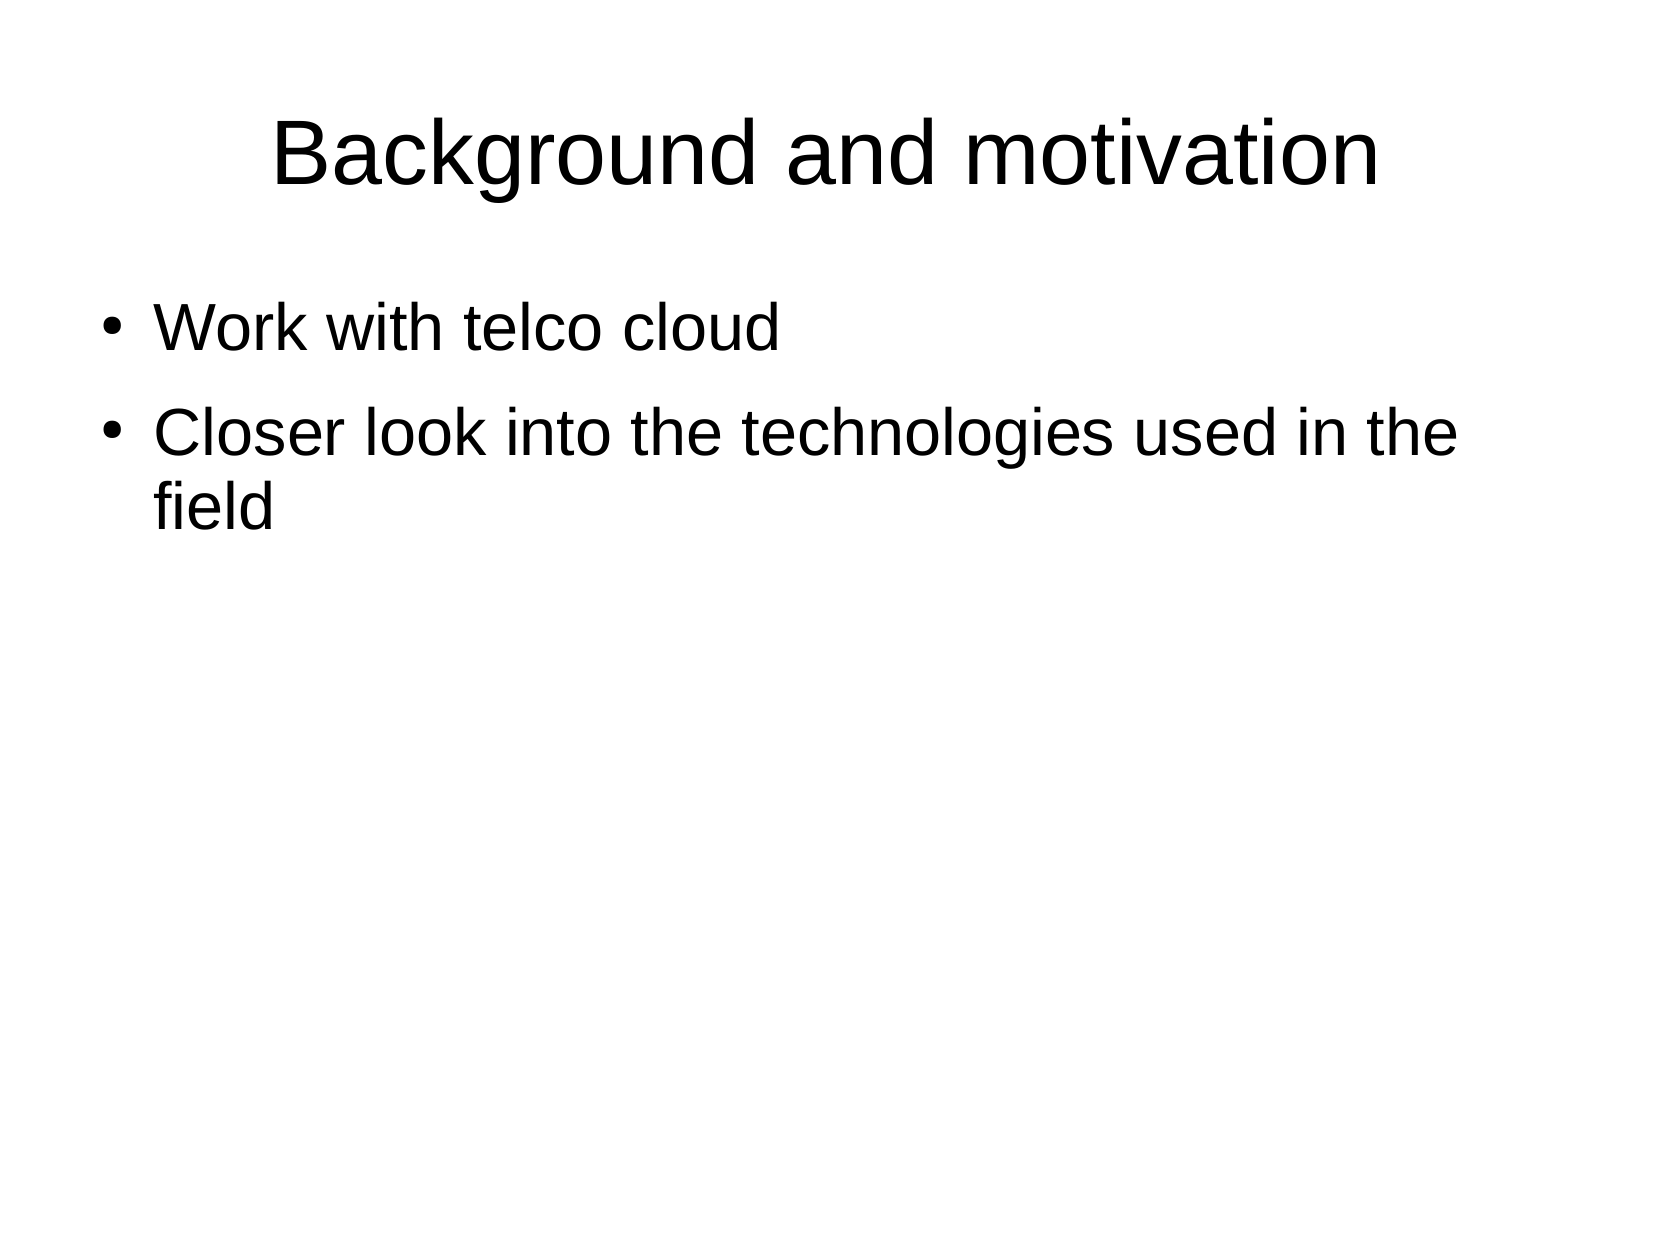

# Background and motivation
Work with telco cloud
Closer look into the technologies used in the field